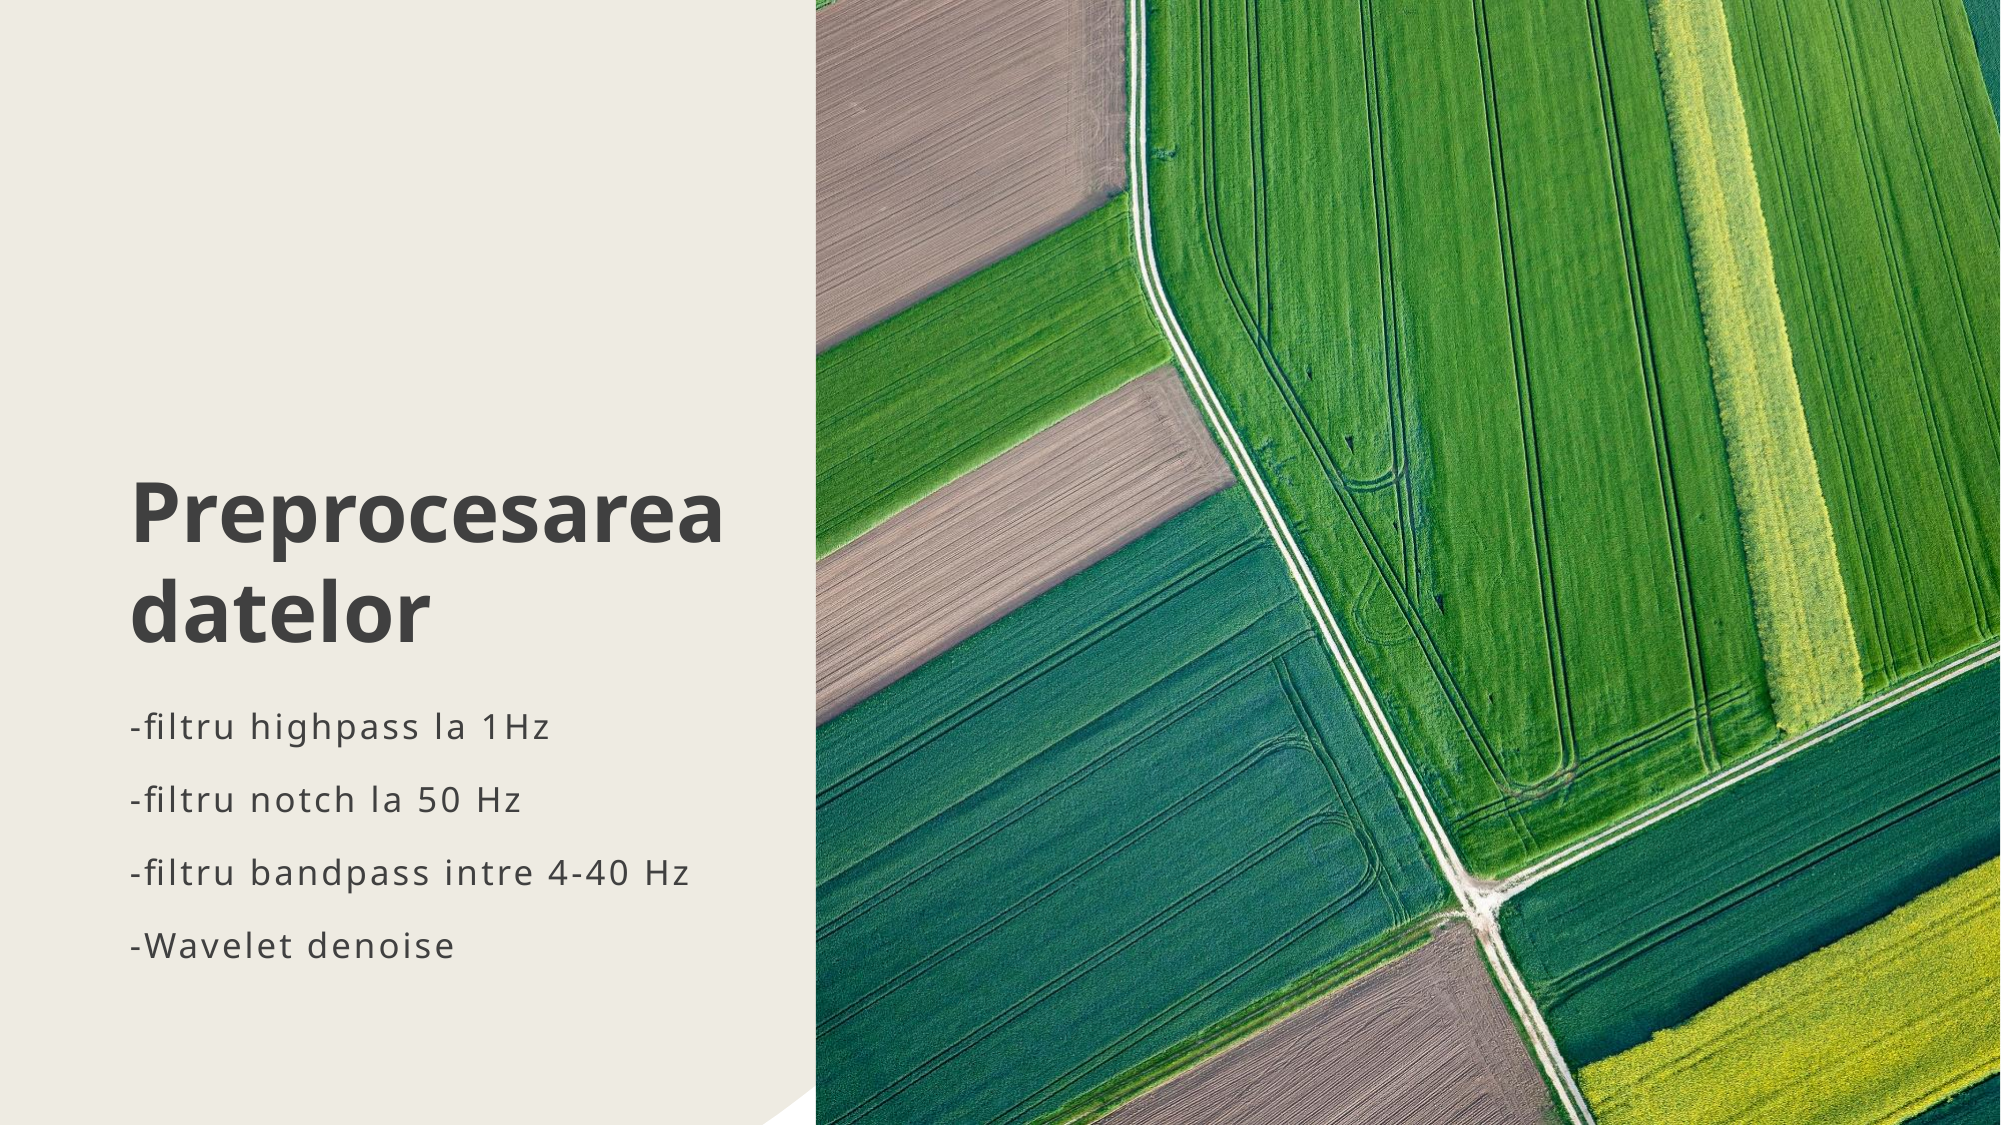

# Preprocesarea datelor
-filtru highpass la 1Hz
-filtru notch la 50 Hz
-filtru bandpass intre 4-40 Hz
-Wavelet denoise